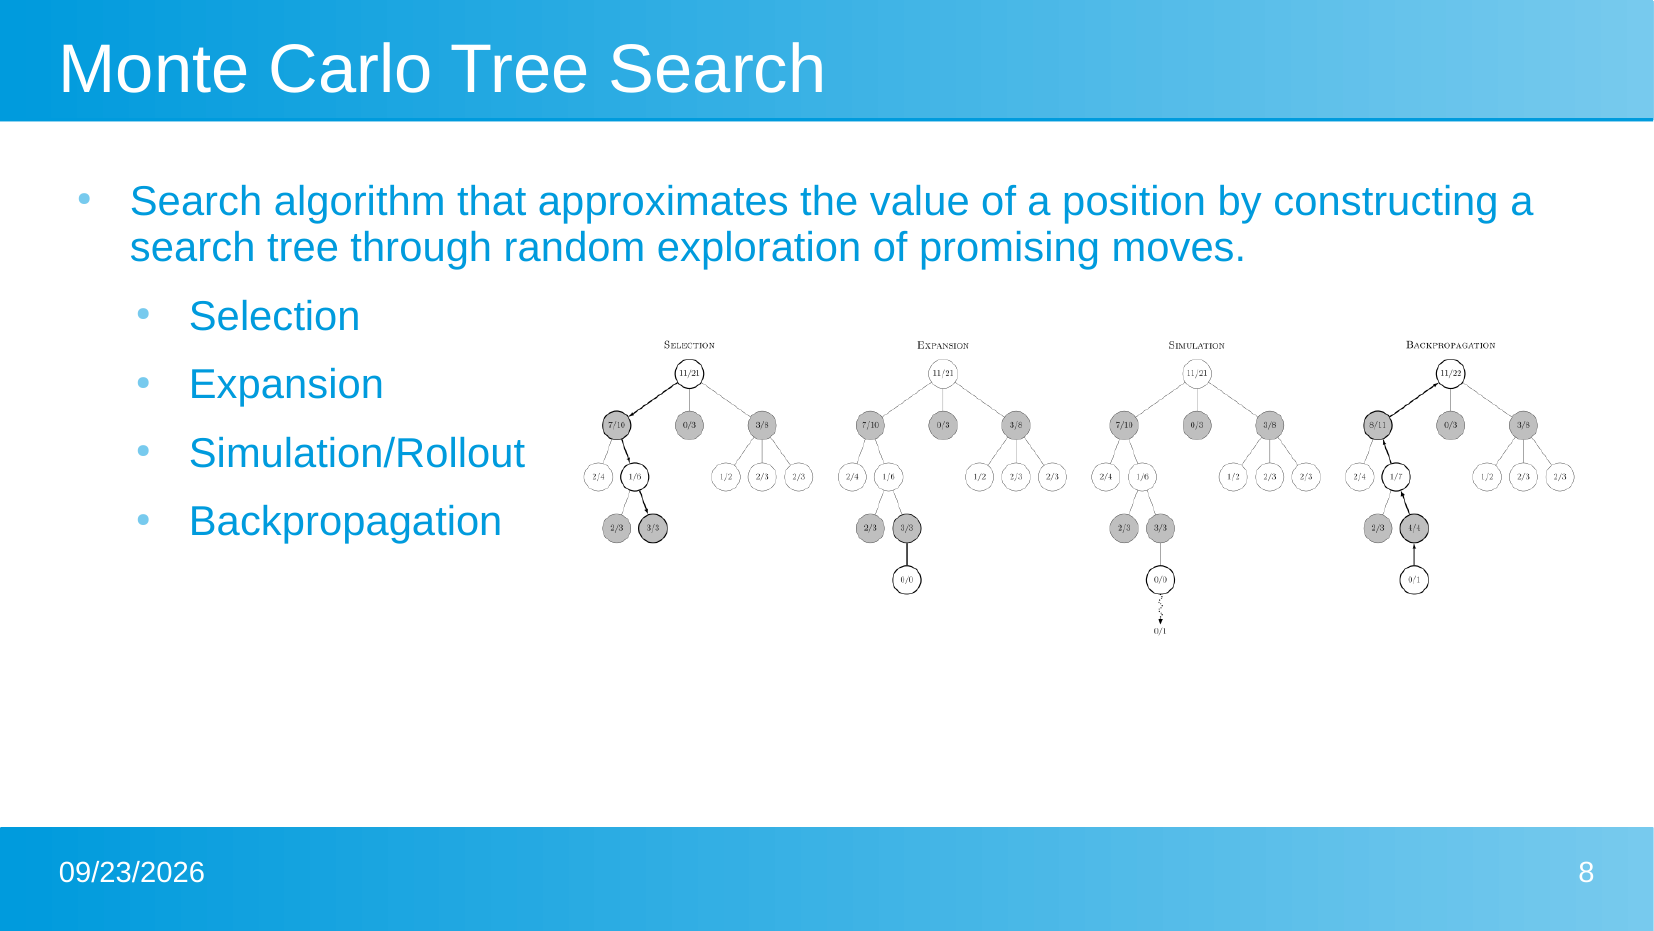

# Monte Carlo Tree Search
Search algorithm that approximates the value of a position by constructing a search tree through random exploration of promising moves.
Selection
Expansion
Simulation/Rollout
Backpropagation
8